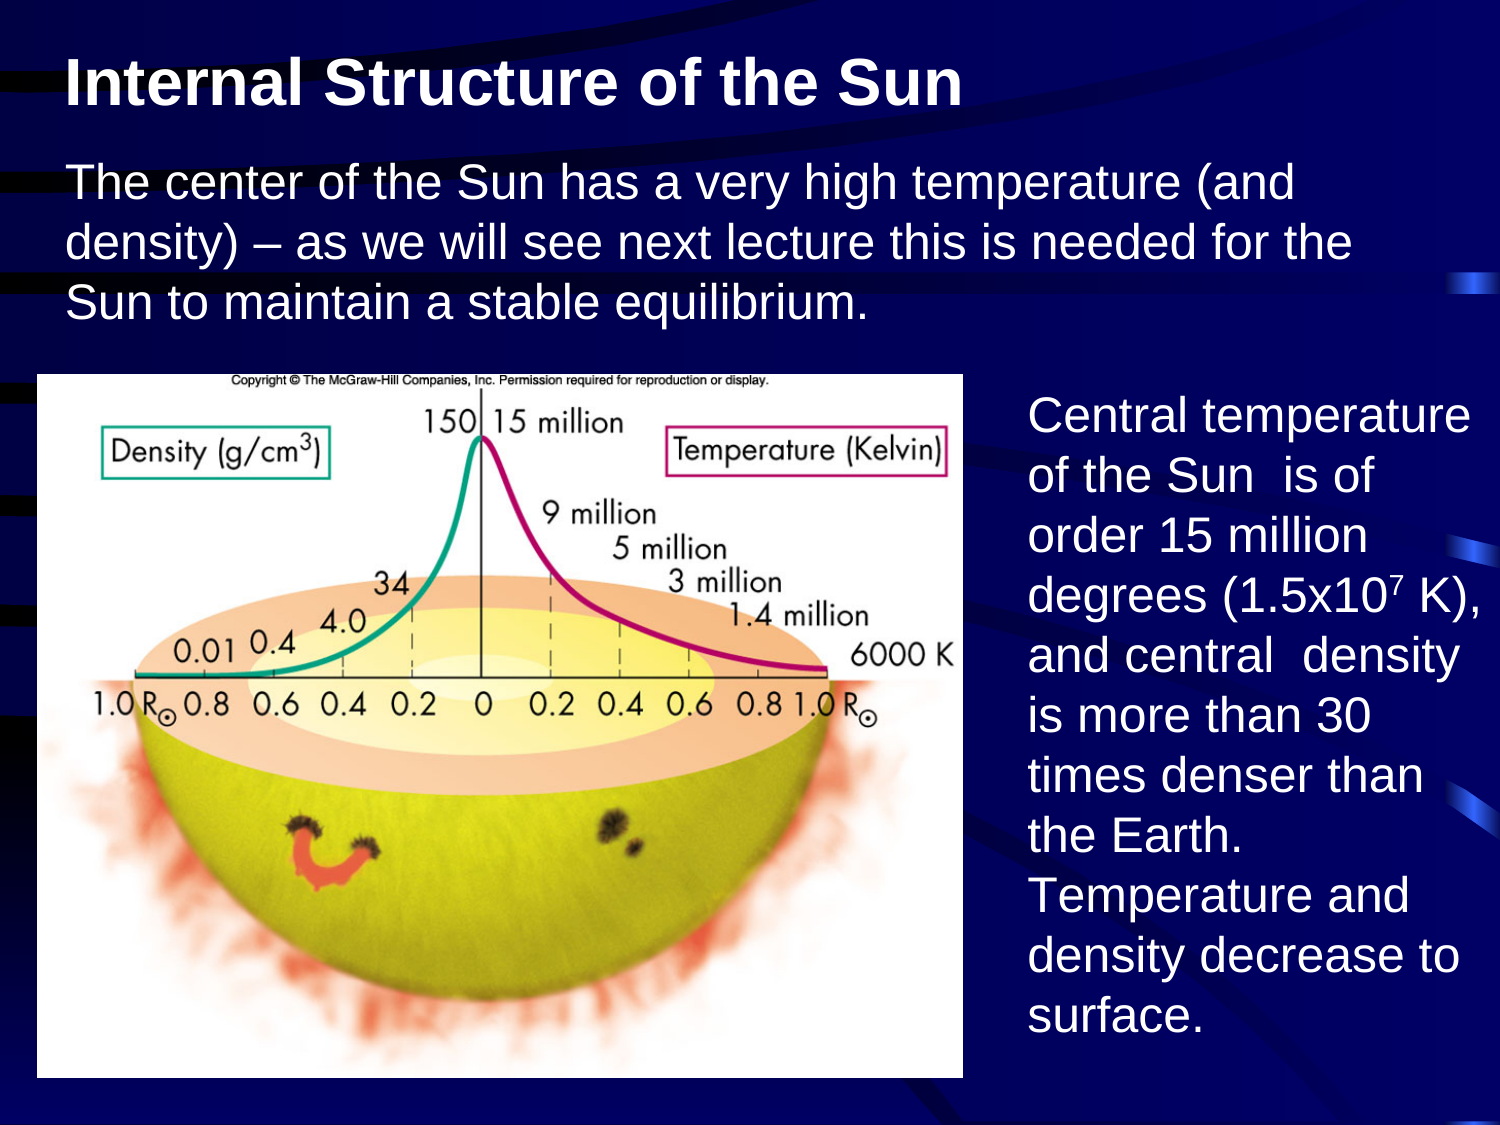

Internal Structure of the Sun
The center of the Sun has a very high temperature (and density) – as we will see next lecture this is needed for the Sun to maintain a stable equilibrium.
Central temperature of the Sun is of order 15 million degrees (1.5x107 K), and central density is more than 30 times denser than the Earth. Temperature and density decrease to surface.